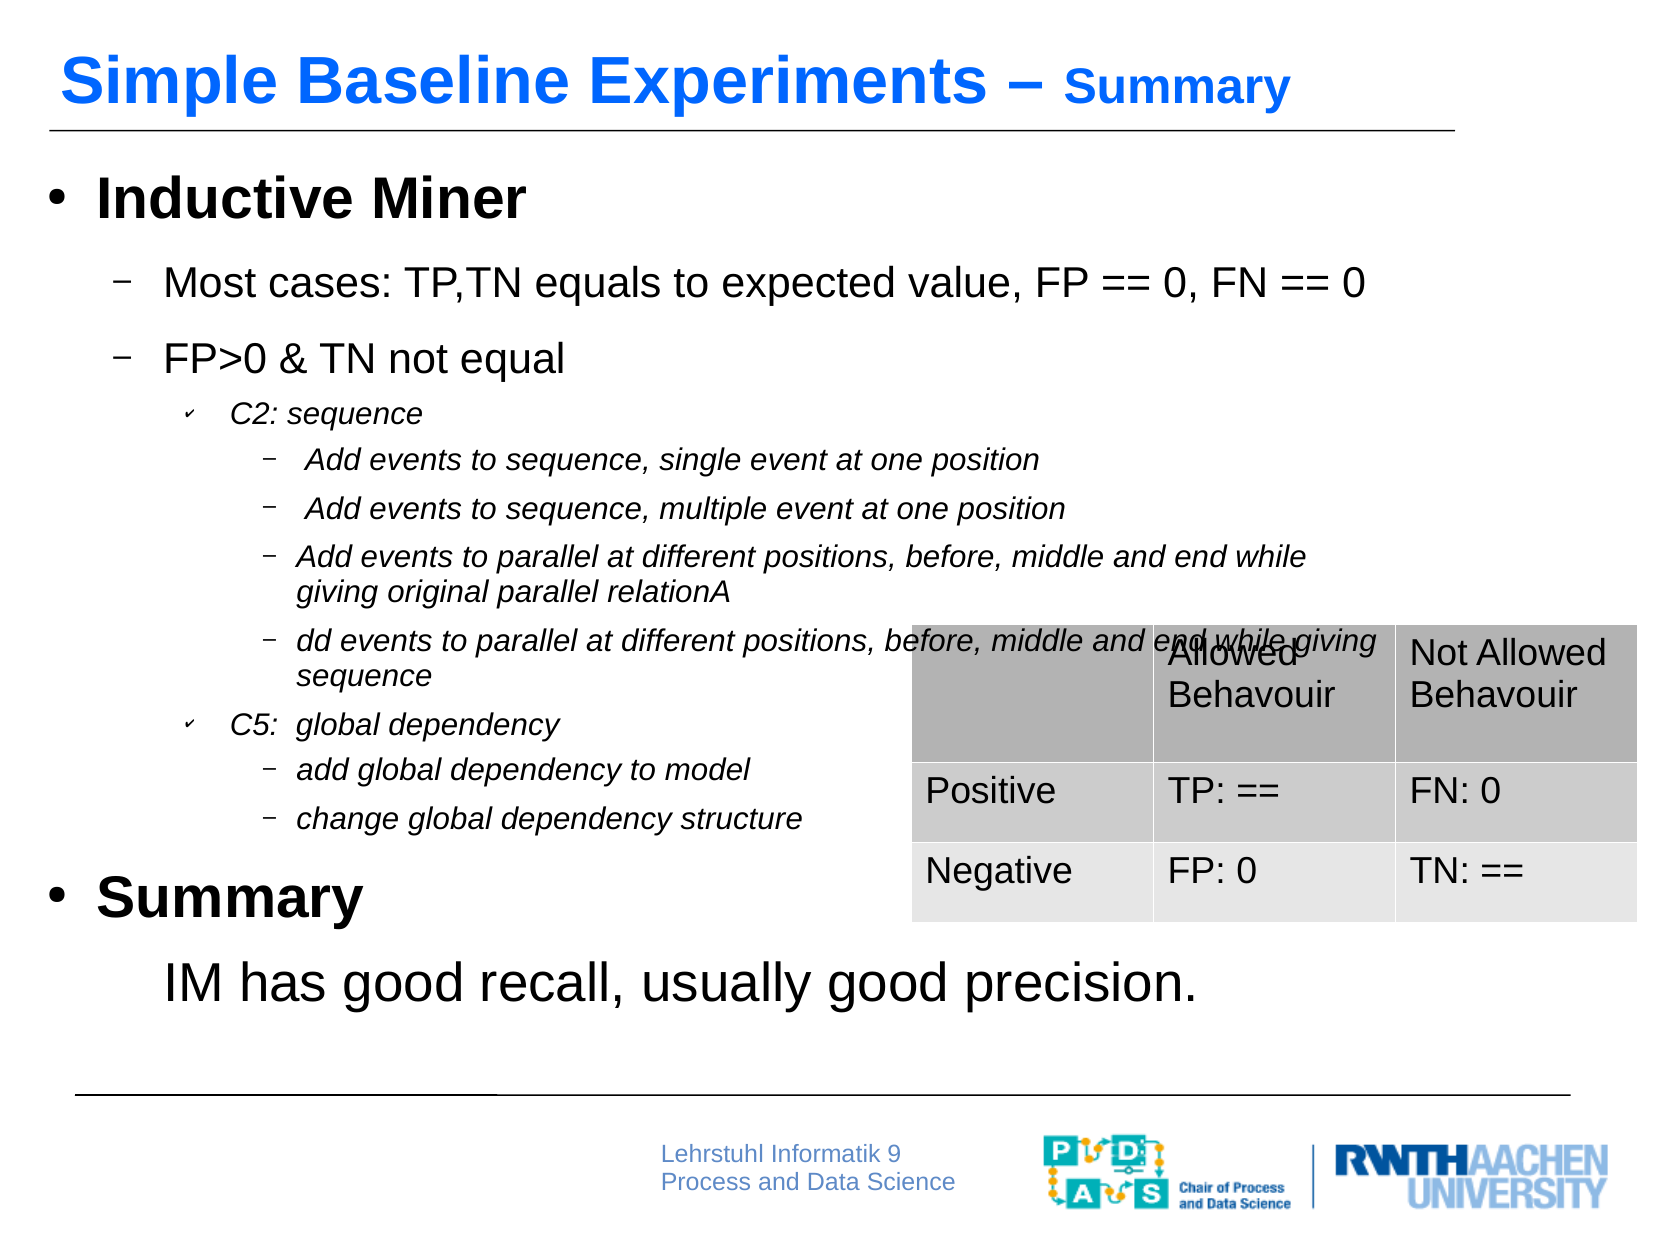

# Simple Baseline Experiments – Summary
Inductive Miner
Most cases: TP,TN equals to expected value, FP == 0, FN == 0
FP>0 & TN not equal
C2: sequence
 Add events to sequence, single event at one position
 Add events to sequence, multiple event at one position
Add events to parallel at different positions, before, middle and end while giving original parallel relationA
dd events to parallel at different positions, before, middle and end while giving sequence
C5: global dependency
add global dependency to model
change global dependency structure
Summary
IM has good recall, usually good precision.
| | Allowed Behavouir | Not Allowed Behavouir |
| --- | --- | --- |
| Positive | TP: == | FN: 0 |
| Negative | FP: 0 | TN: == |